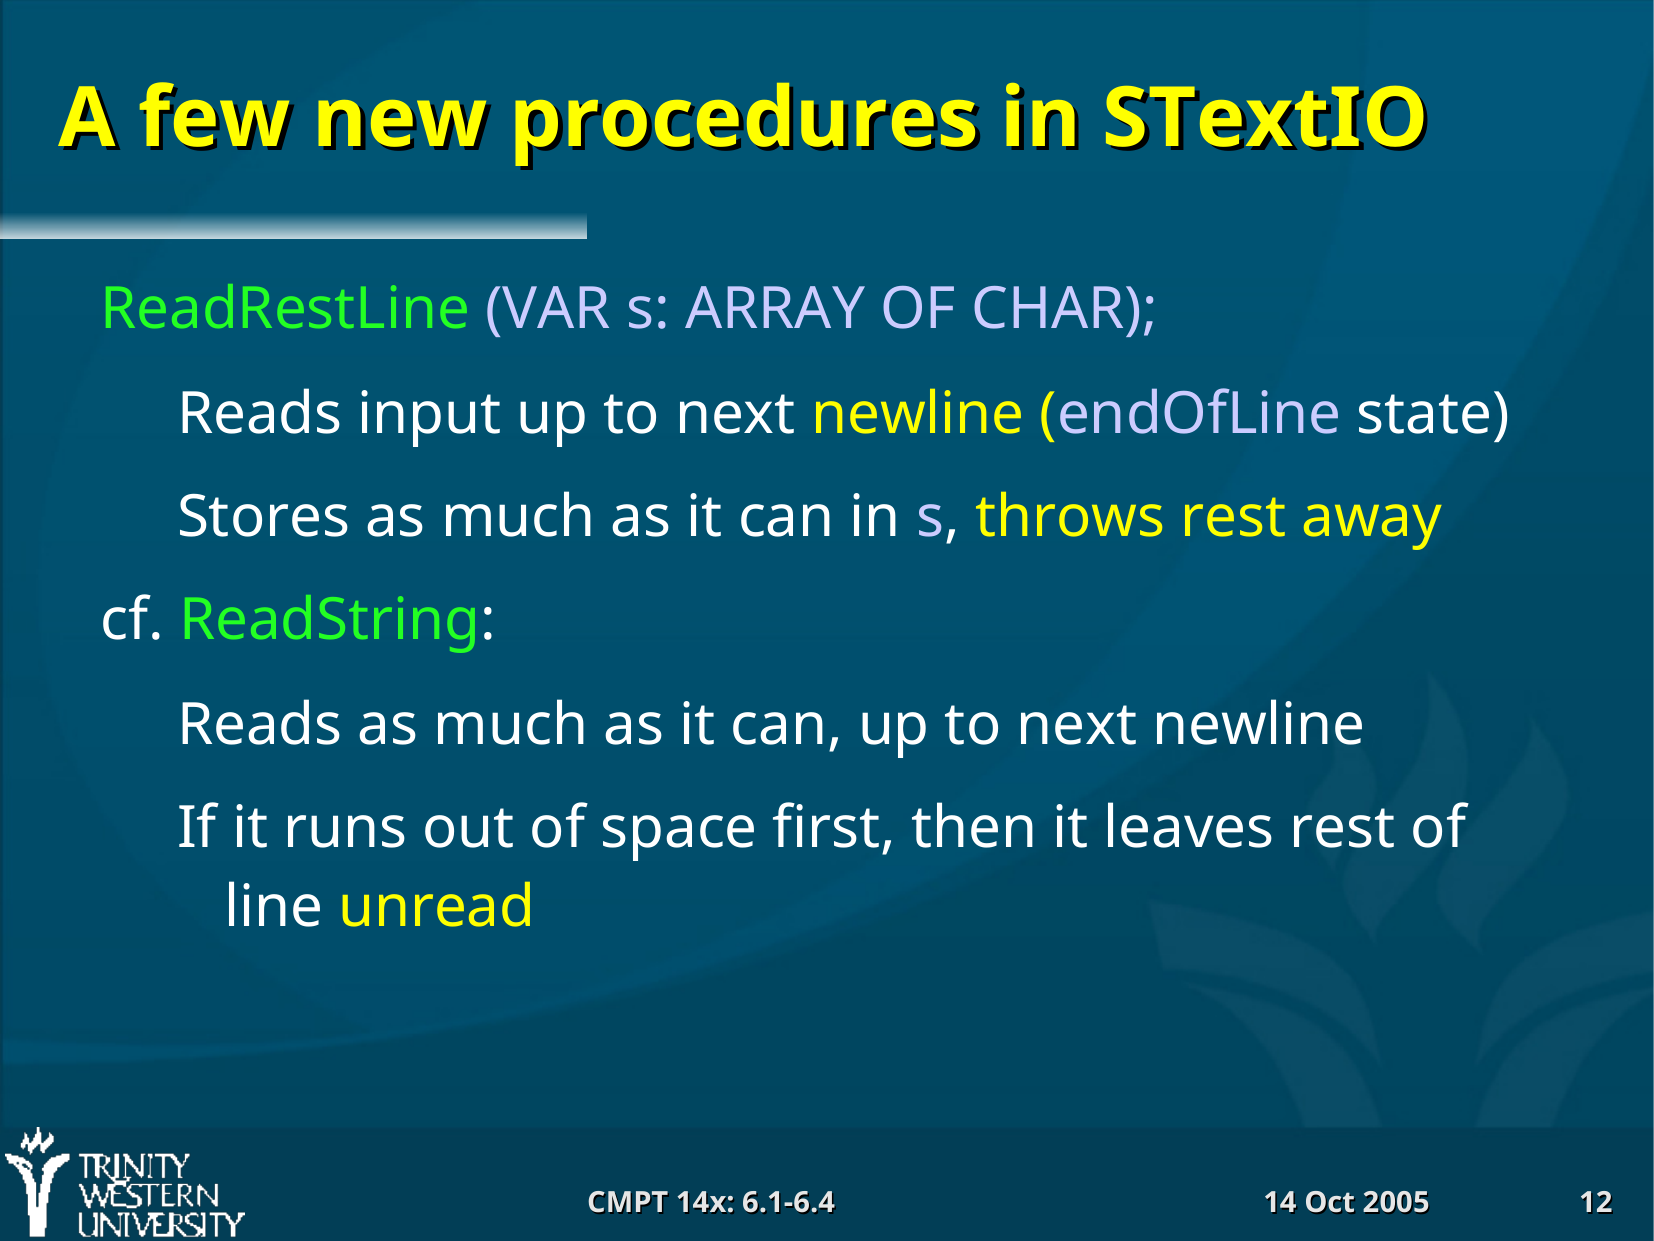

# A few new procedures in STextIO
ReadRestLine (VAR s: ARRAY OF CHAR);
Reads input up to next newline (endOfLine state)
Stores as much as it can in s, throws rest away
cf. ReadString:
Reads as much as it can, up to next newline
If it runs out of space first, then it leaves rest of line unread
CMPT 14x: 6.1-6.4
14 Oct 2005
12